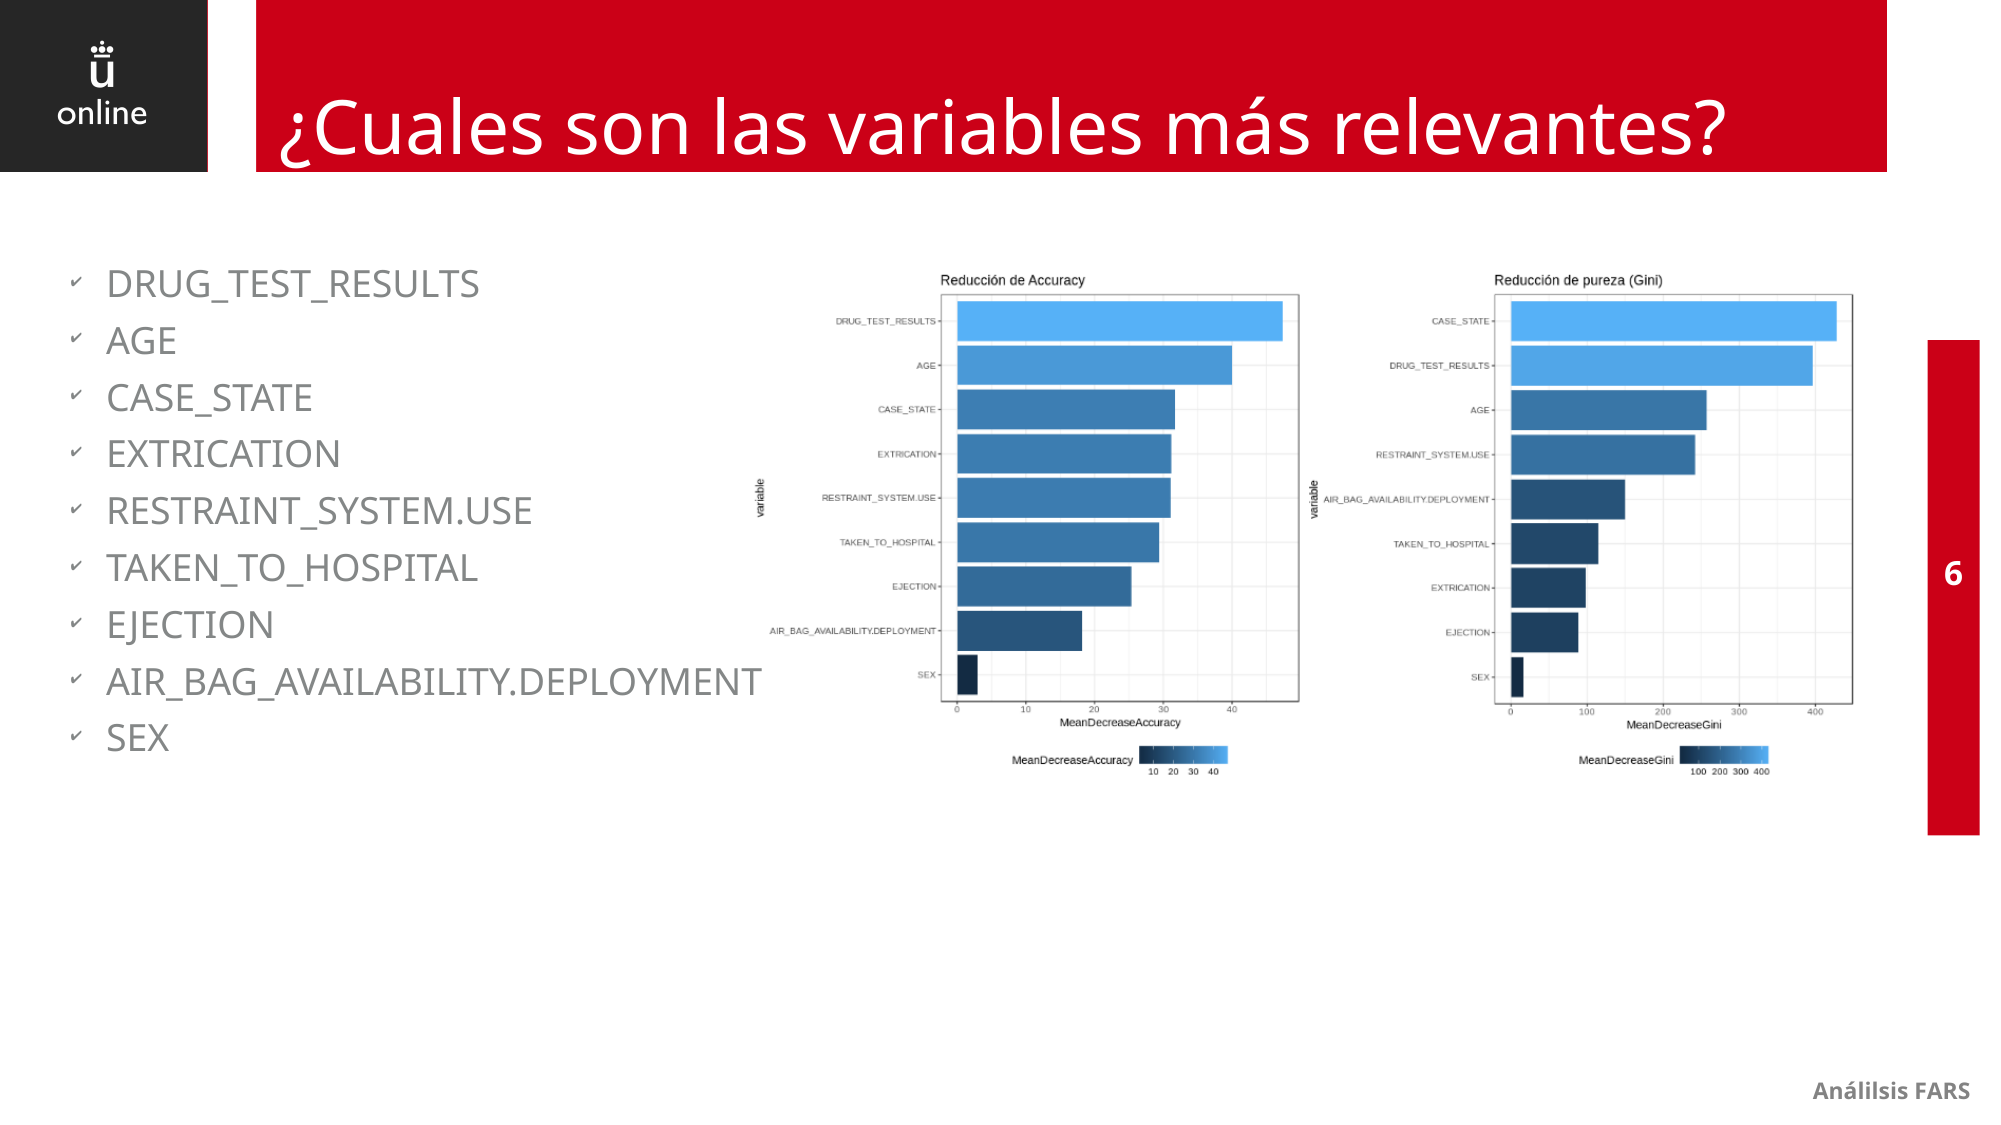

# ¿Cuales son las variables más relevantes?
DRUG_TEST_RESULTS
AGE
CASE_STATE
EXTRICATION
RESTRAINT_SYSTEM.USE
TAKEN_TO_HOSPITAL
EJECTION
AIR_BAG_AVAILABILITY.DEPLOYMENT
SEX
Análilsis FARS